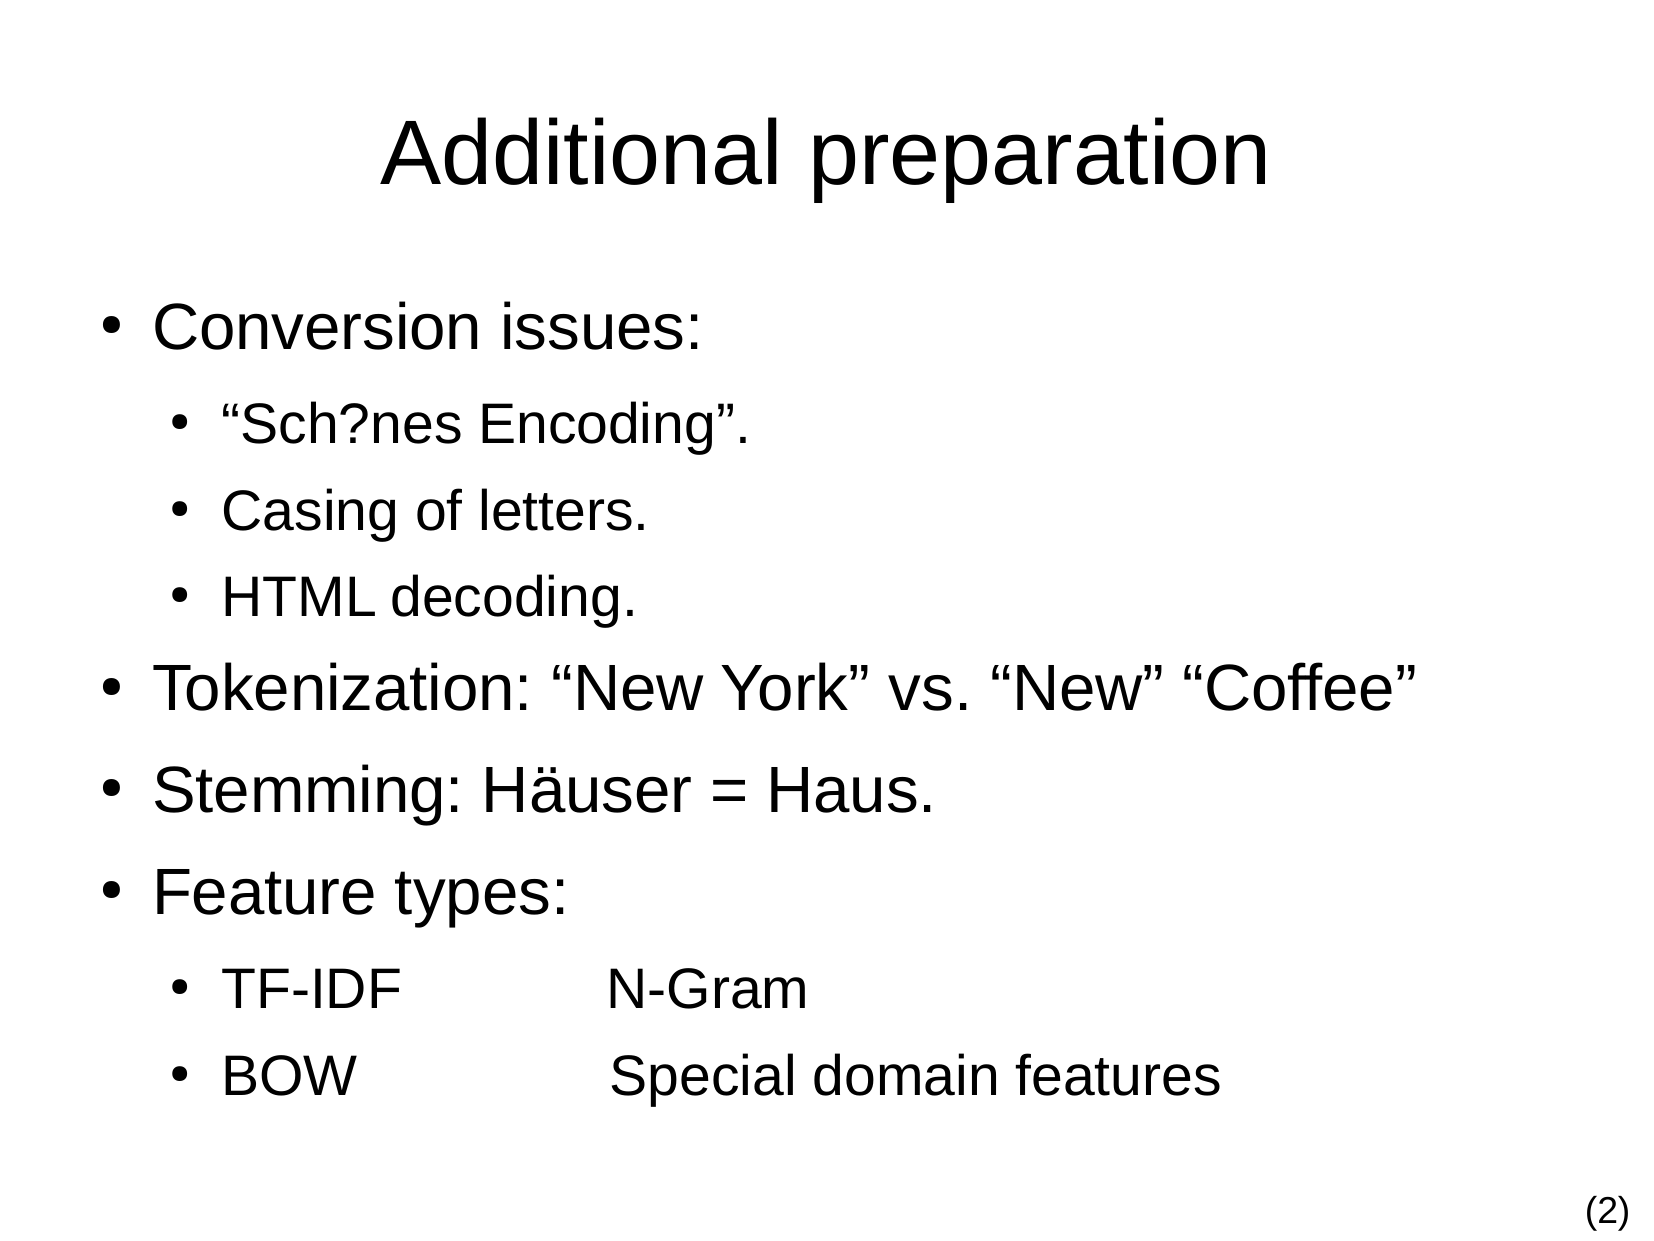

# Additional preparation
Conversion issues:
“Sch?nes Encoding”.
Casing of letters.
HTML decoding.
Tokenization: “New York” vs. “New” “Coffee”
Stemming: Häuser = Haus.
Feature types:
TF-IDF N-Gram
BOW Special domain features
(2)